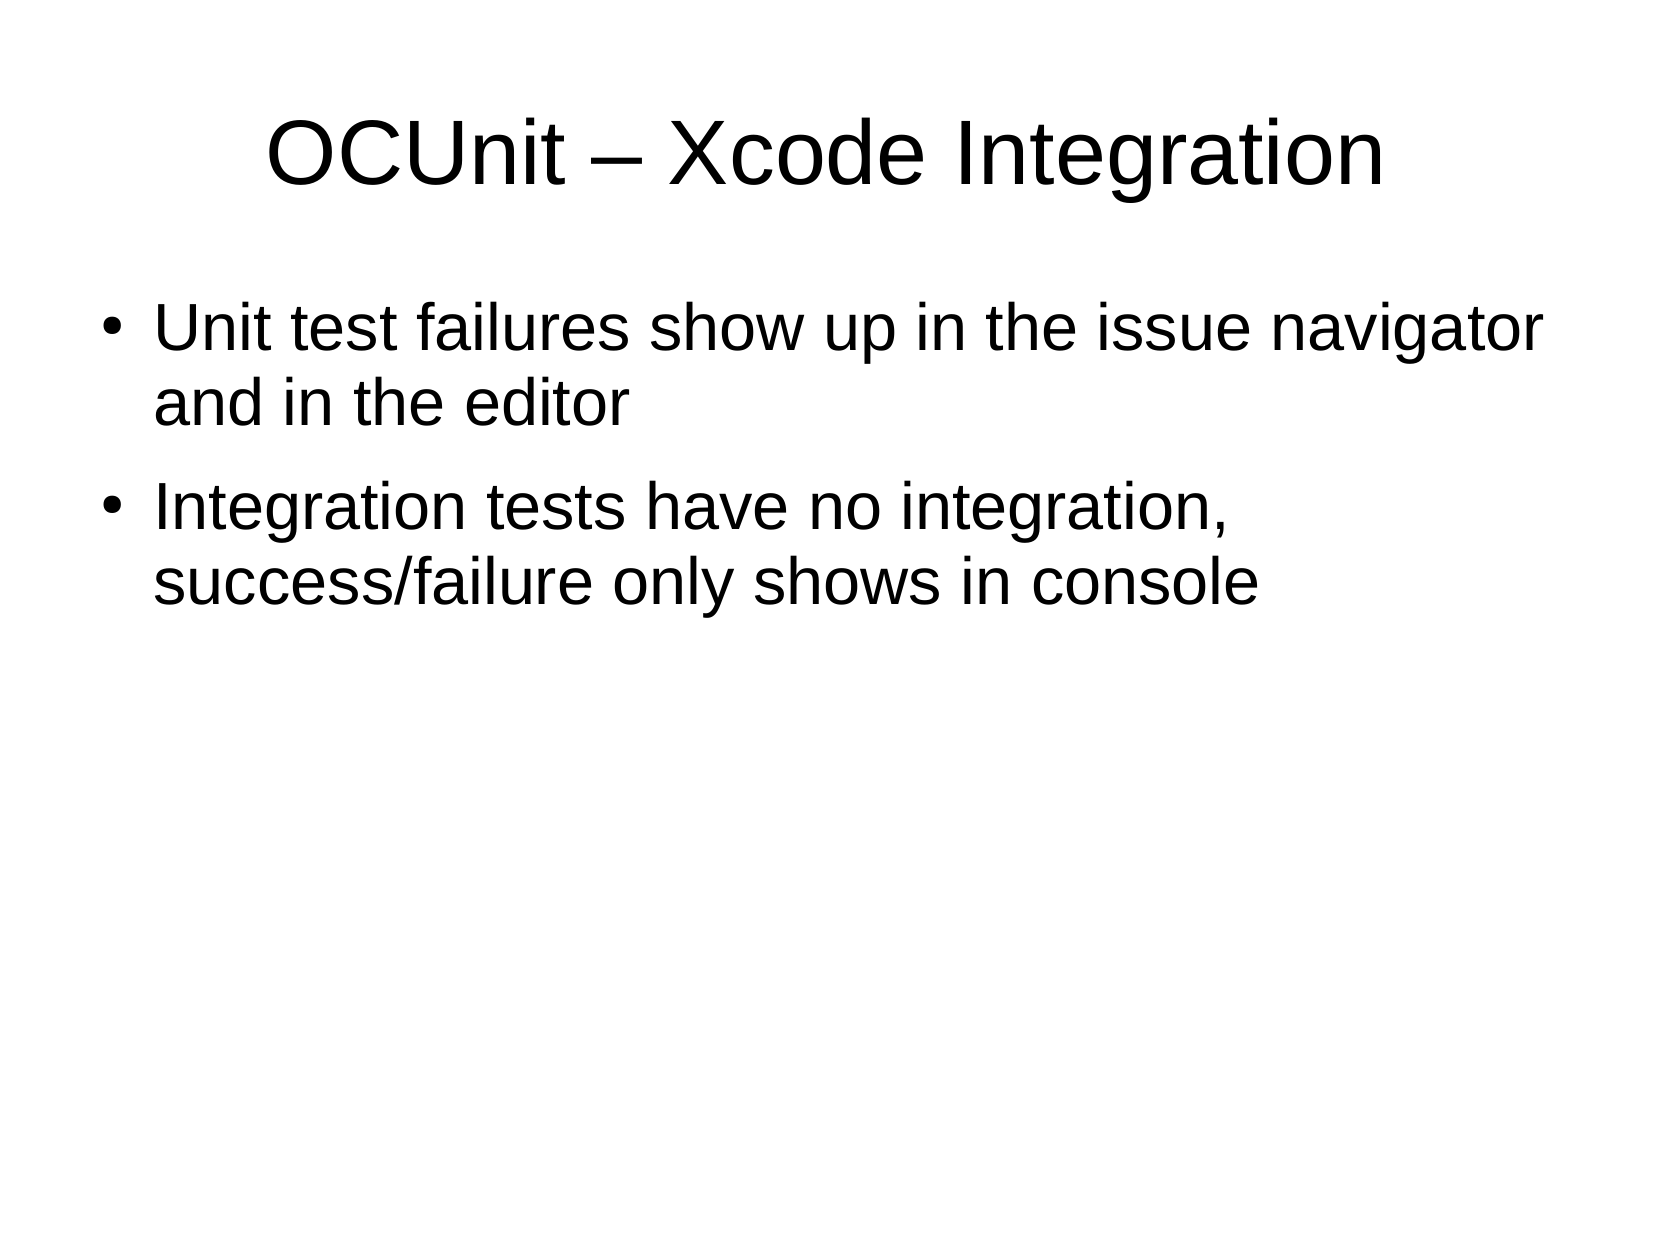

# OCUnit – Xcode Integration
Unit test failures show up in the issue navigator and in the editor
Integration tests have no integration, success/failure only shows in console